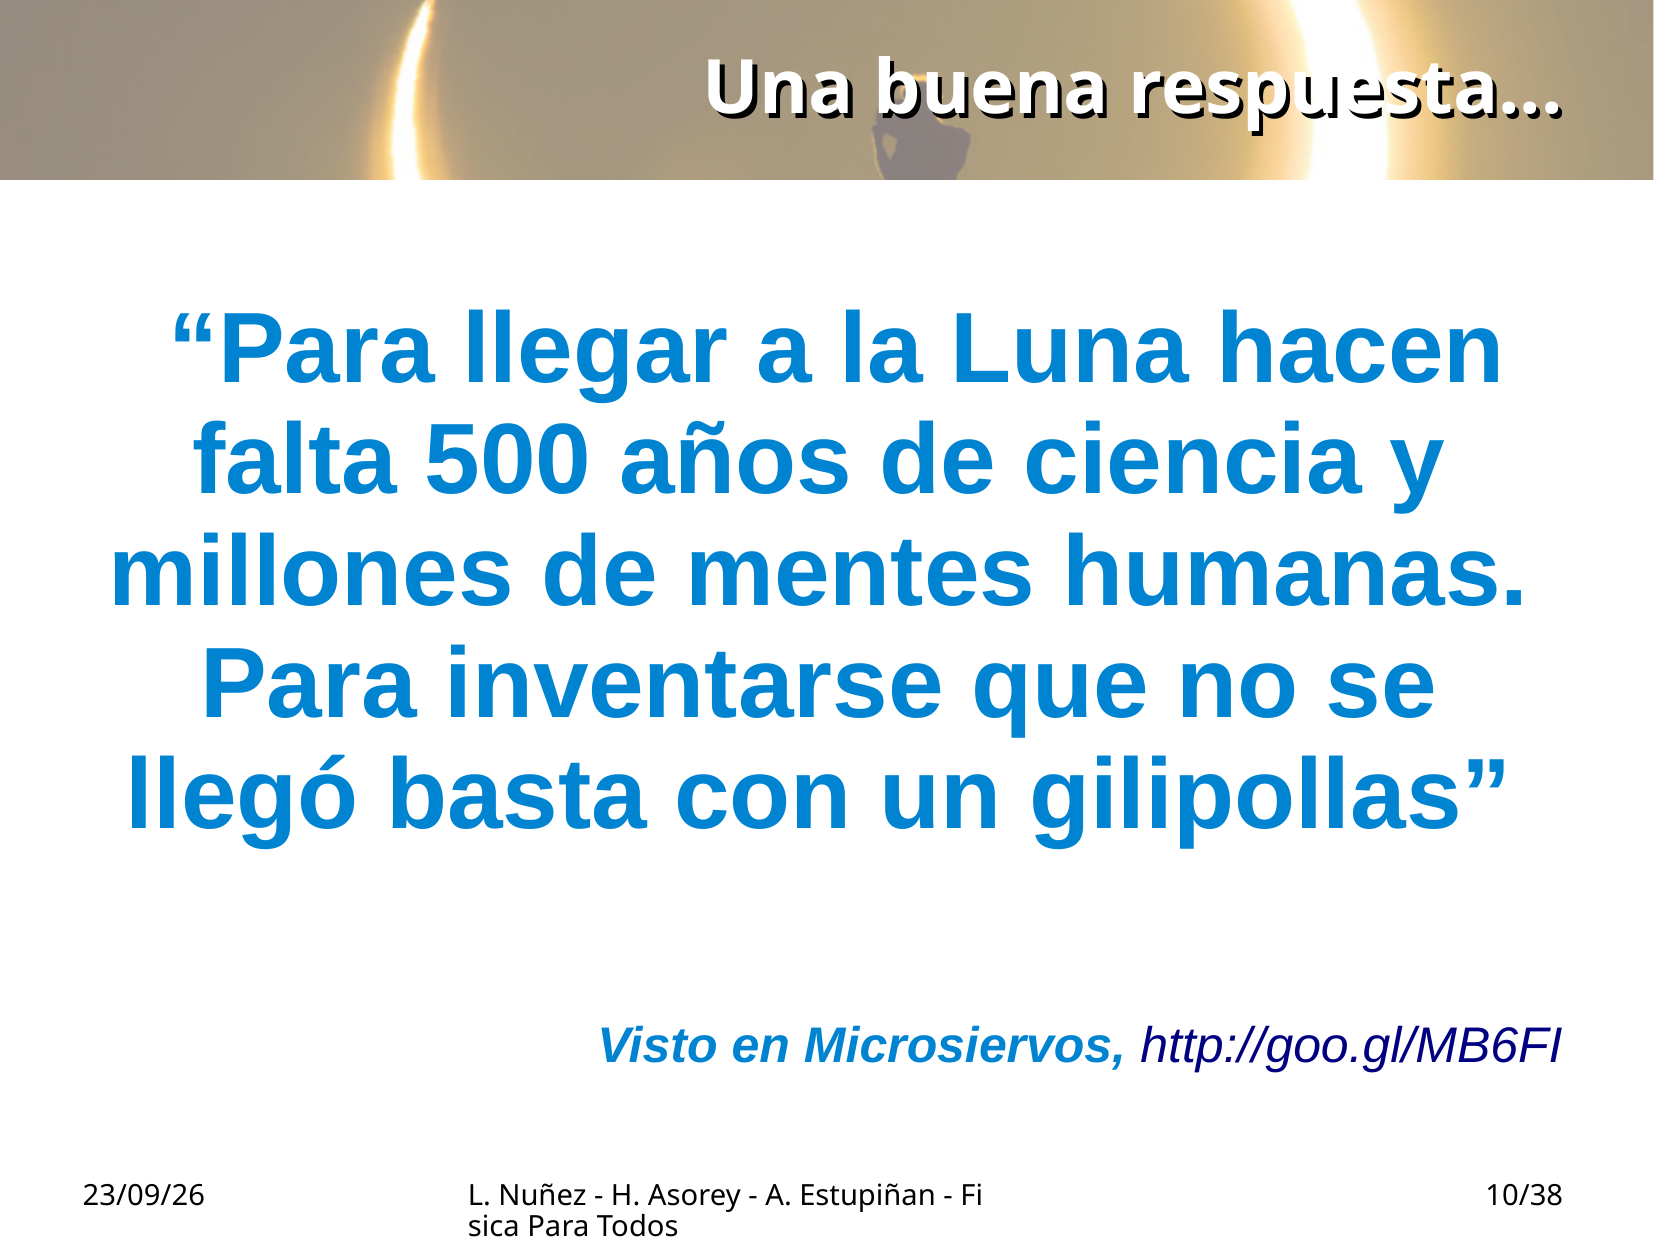

# Una buena respuesta...
“Para llegar a la Luna hacen falta 500 años de ciencia y millones de mentes humanas. Para inventarse que no se llegó basta con un gilipollas”
Visto en Microsiervos, http://goo.gl/MB6FI
L. Nuñez - H. Asorey - A. Estupiñan - Fisica Para Todos
10